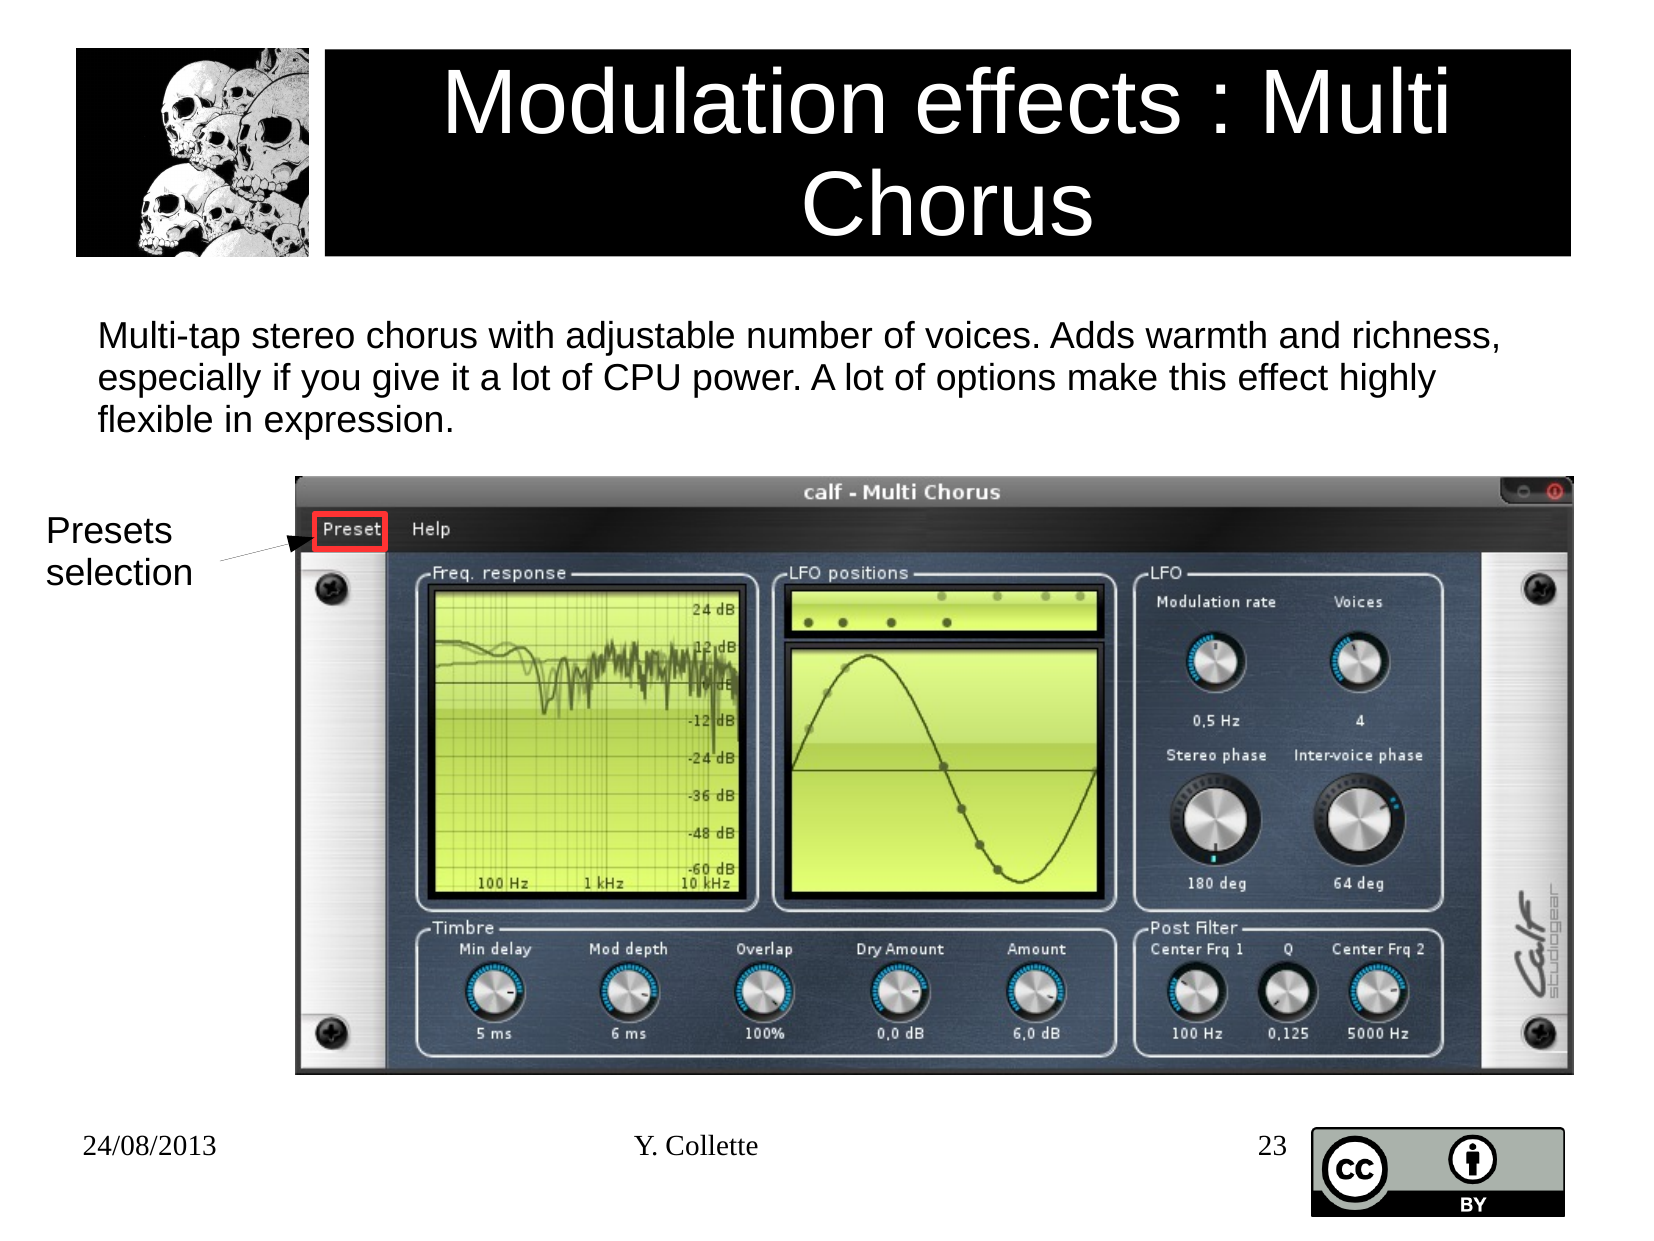

# Modulation effects : Multi Chorus
Multi-tap stereo chorus with adjustable number of voices. Adds warmth and richness, especially if you give it a lot of CPU power. A lot of options make this effect highly flexible in expression.
Presets selection
Y. Collette
23